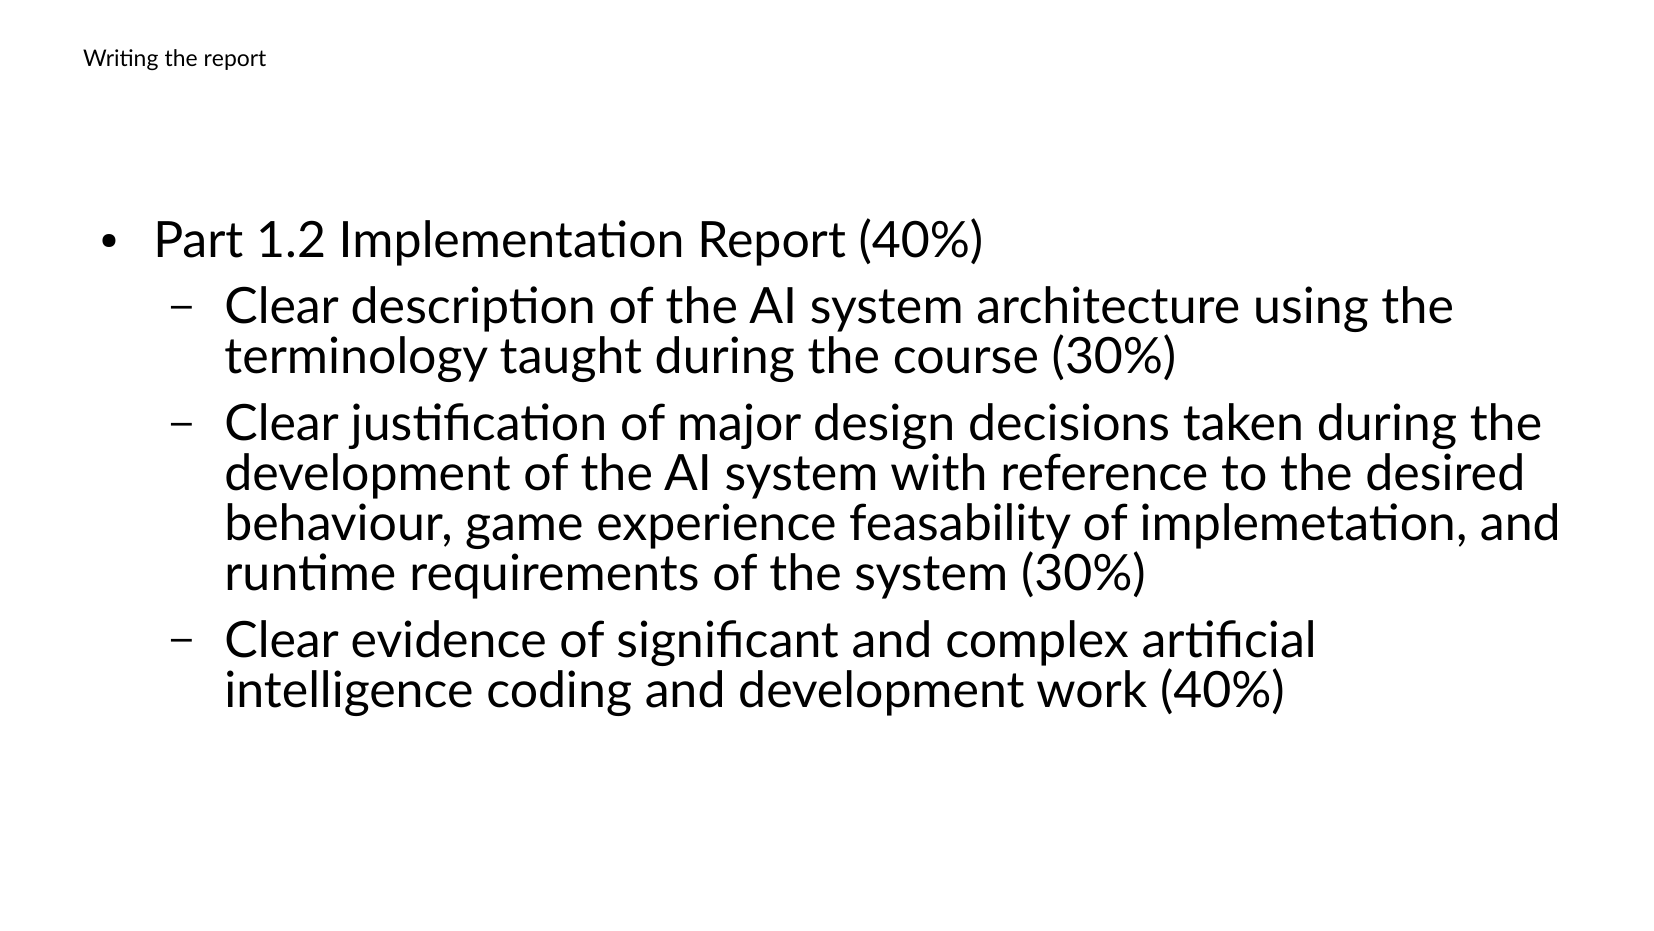

# Writing the report
Part 1.2 Implementation Report (40%)
Clear description of the AI system architecture using the terminology taught during the course (30%)
Clear justification of major design decisions taken during the development of the AI system with reference to the desired behaviour, game experience feasability of implemetation, and runtime requirements of the system (30%)
Clear evidence of significant and complex artificial intelligence coding and development work (40%)